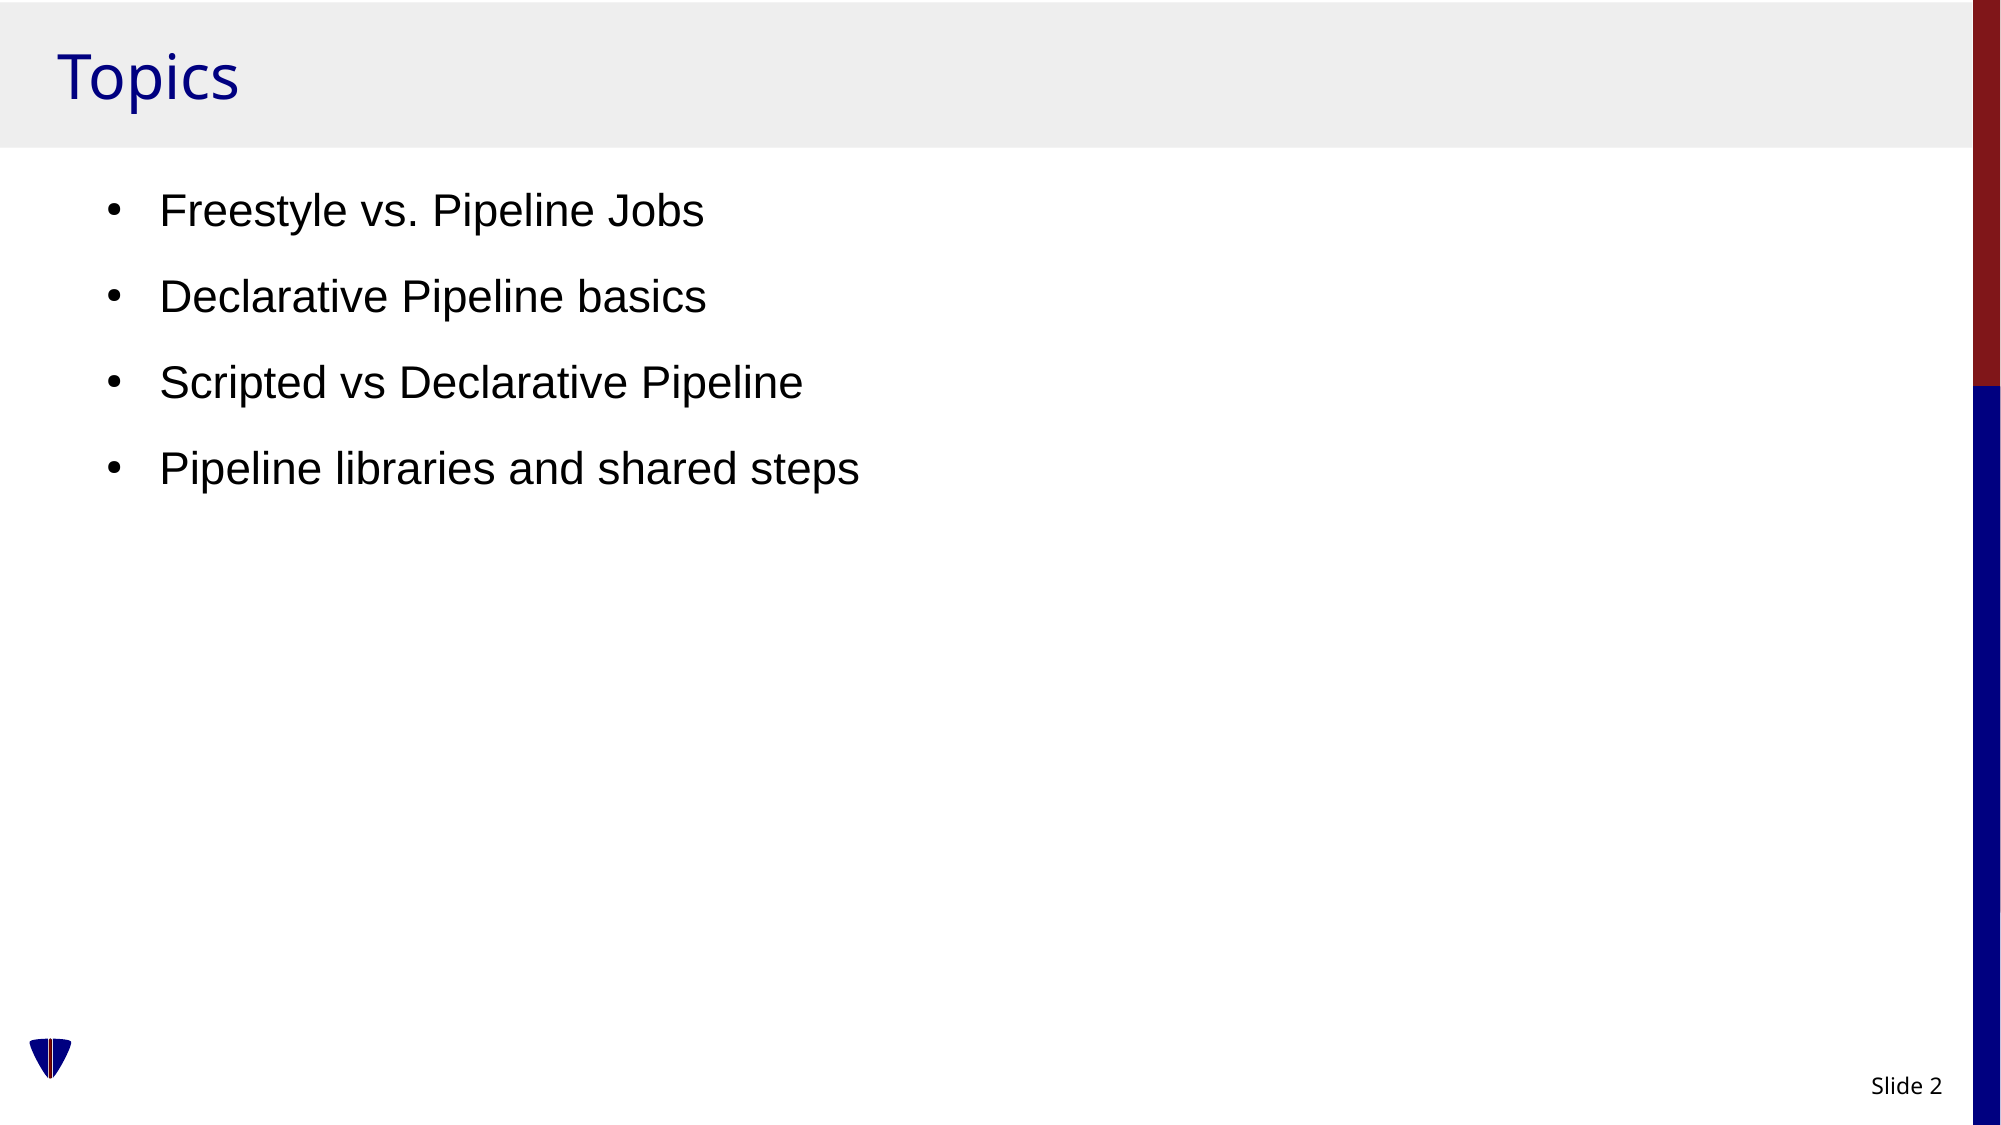

# Topics
Freestyle vs. Pipeline Jobs
Declarative Pipeline basics
Scripted vs Declarative Pipeline
Pipeline libraries and shared steps